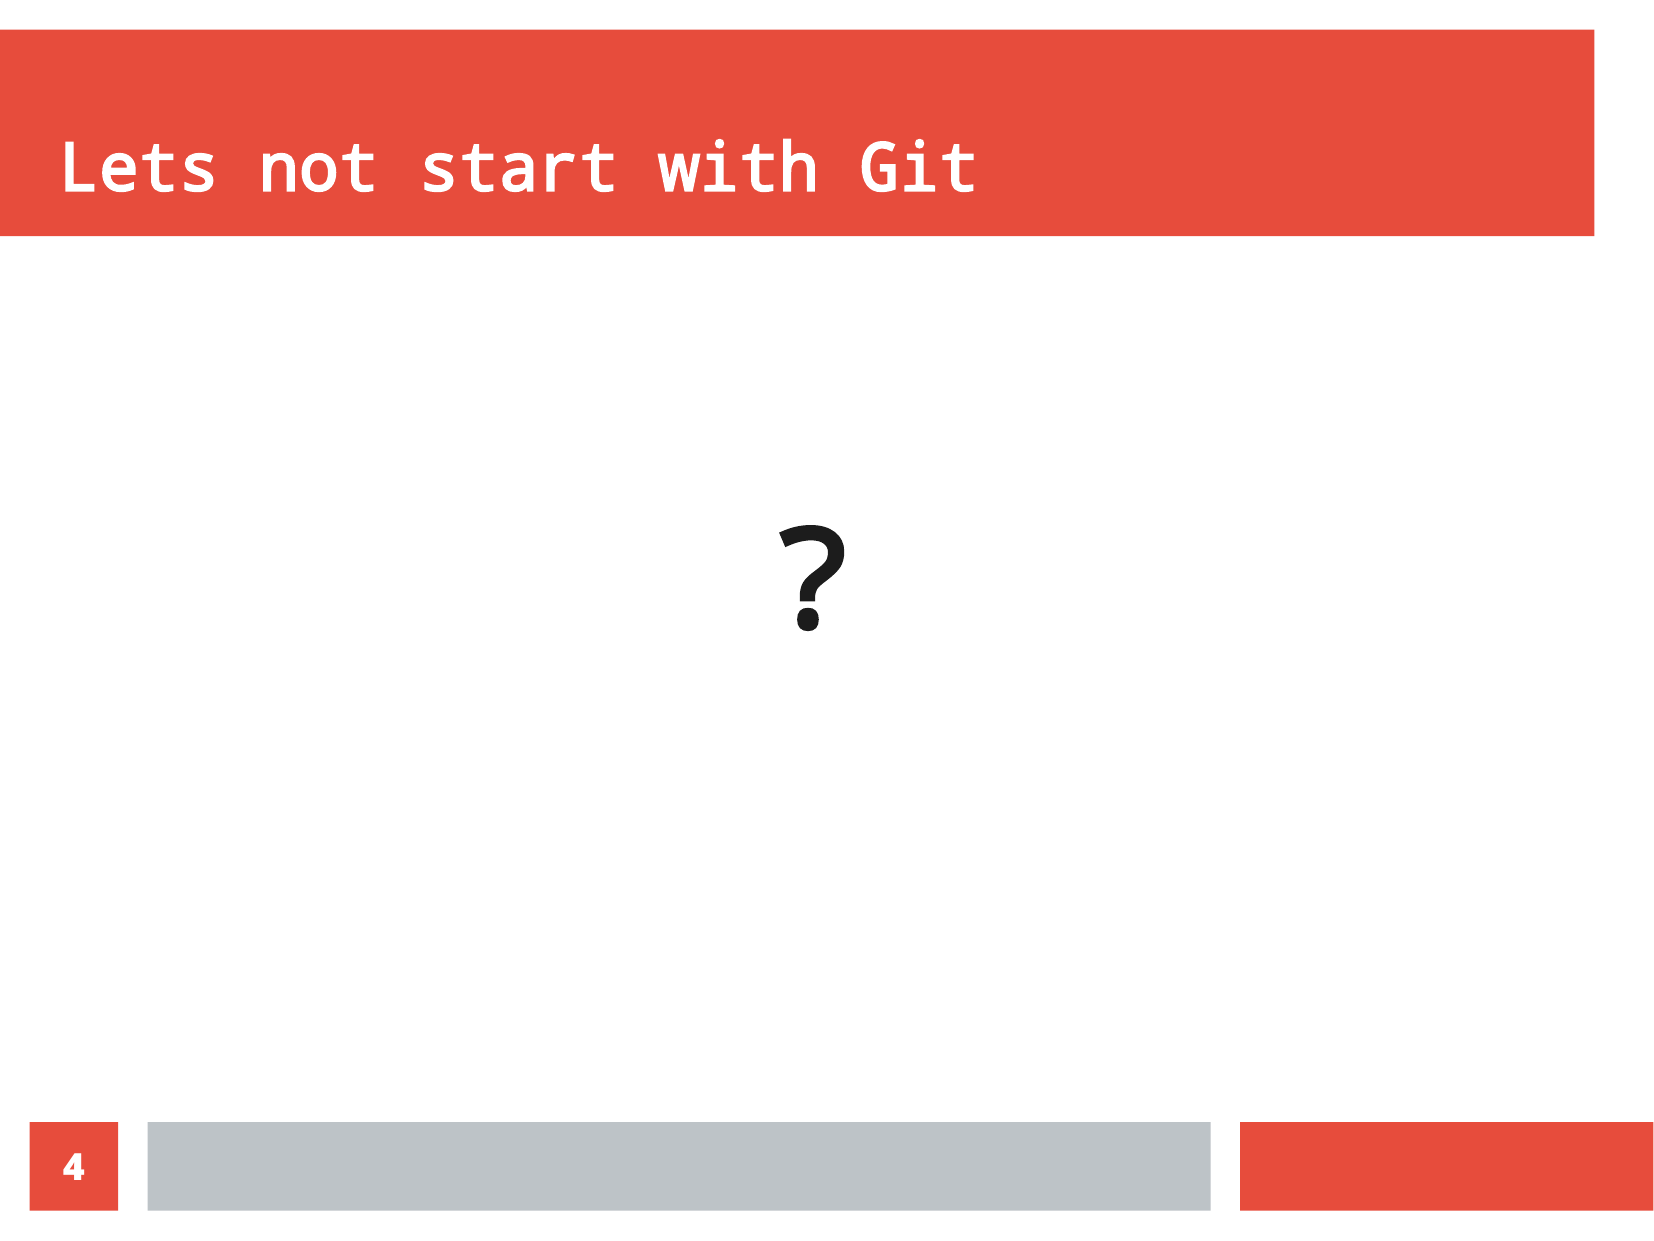

# Lets not start with Git
?
4